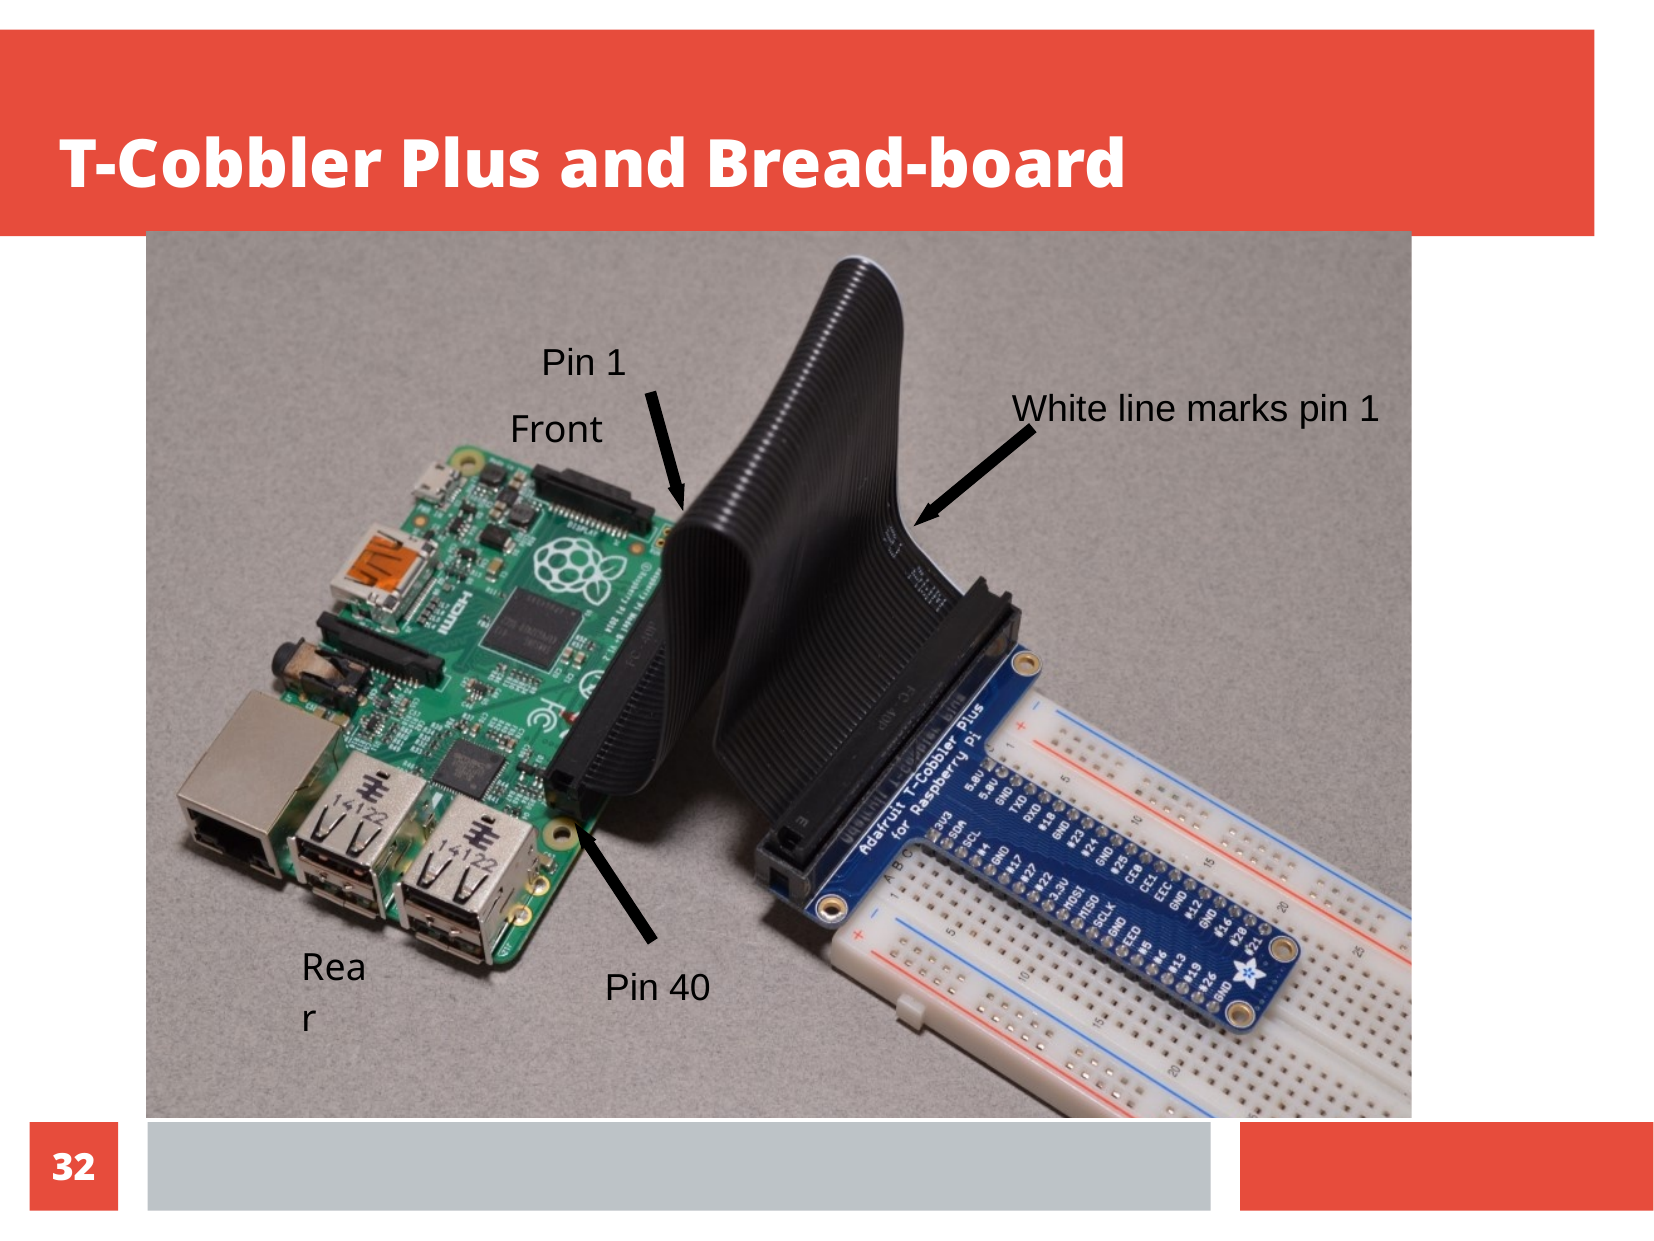

# T-Cobbler Plus and Bread-board
Pin 1
White line marks pin 1
Front
Rear
Pin 40
32